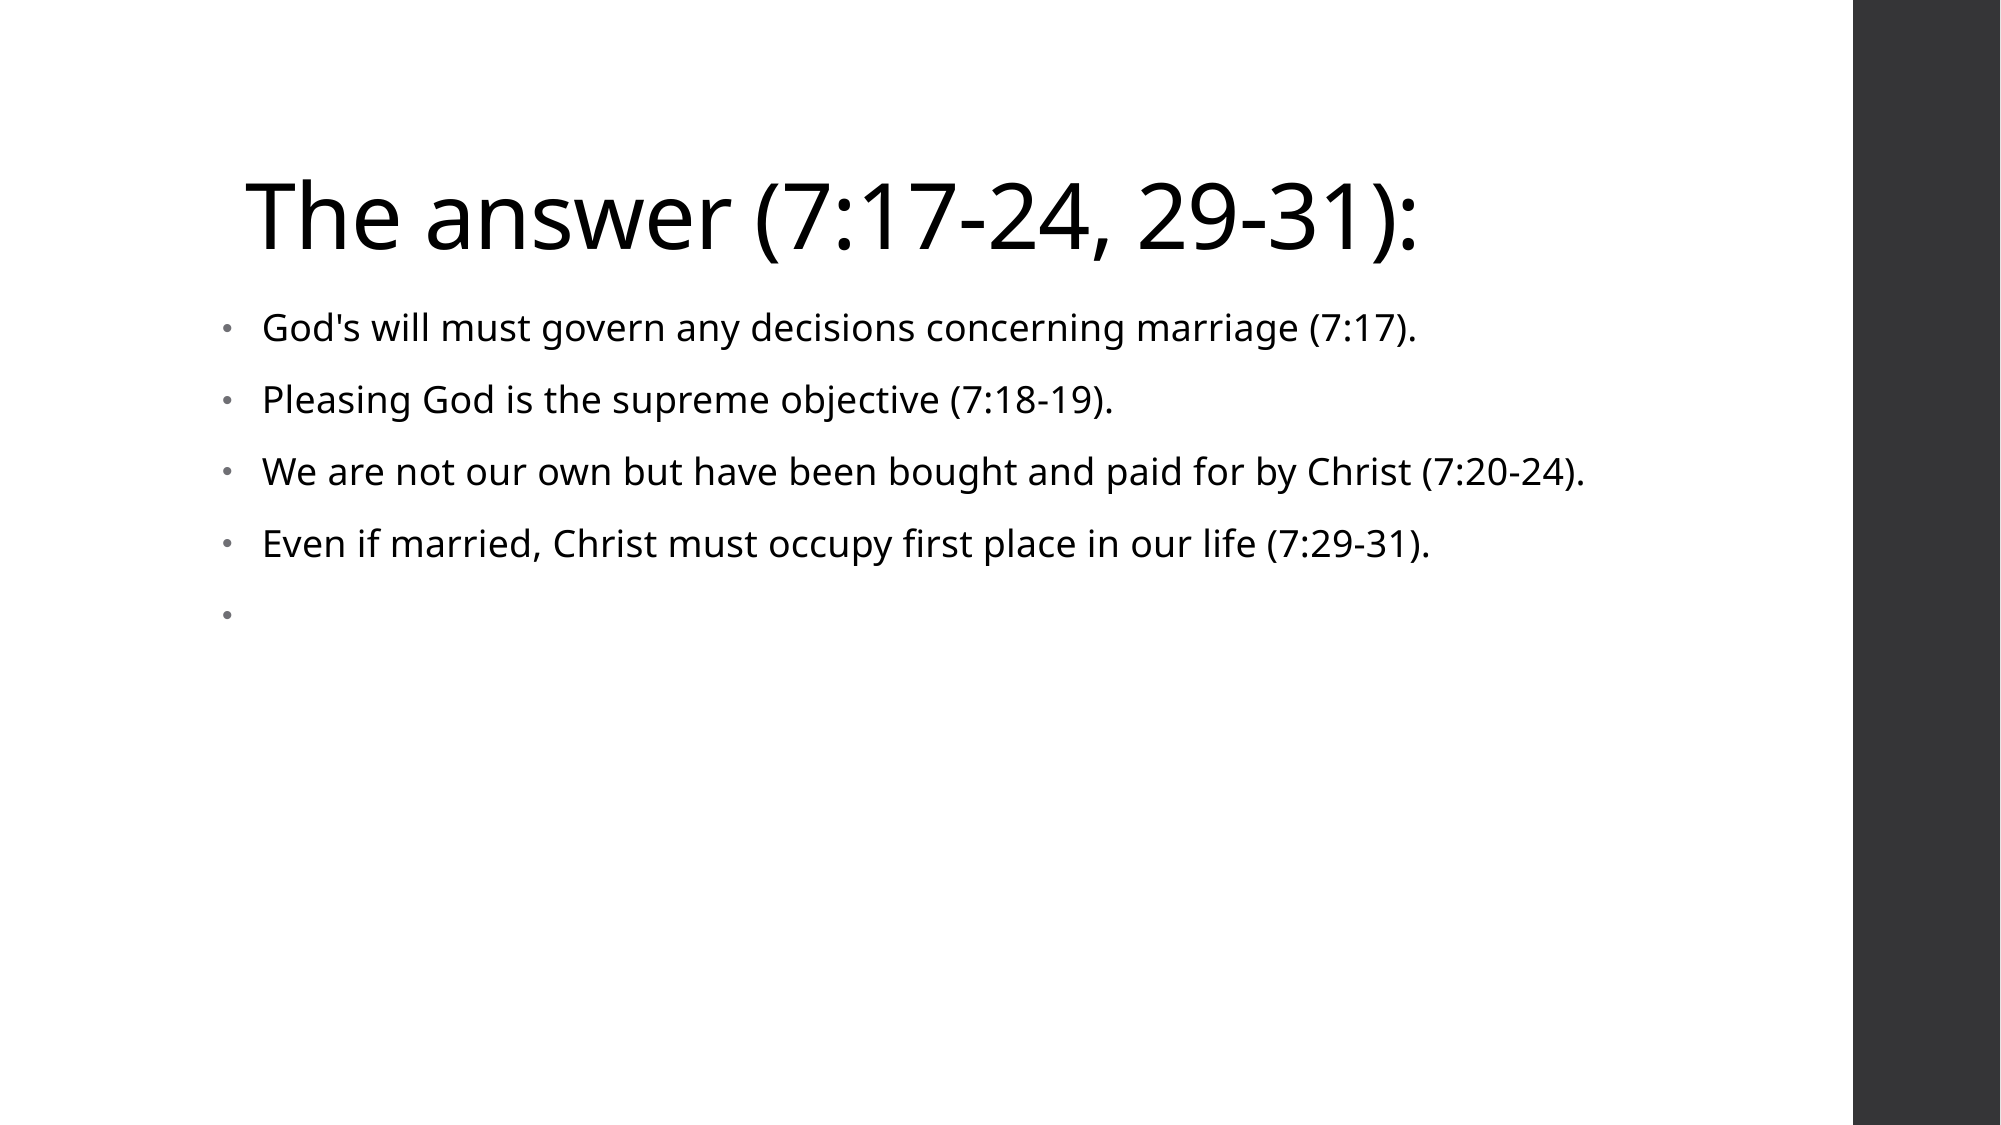

# The answer (7:17-24, 29-31):
 God's will must govern any decisions concerning marriage (7:17).
 Pleasing God is the supreme objective (7:18-19).
 We are not our own but have been bought and paid for by Christ (7:20-24).
 Even if married, Christ must occupy first place in our life (7:29-31).